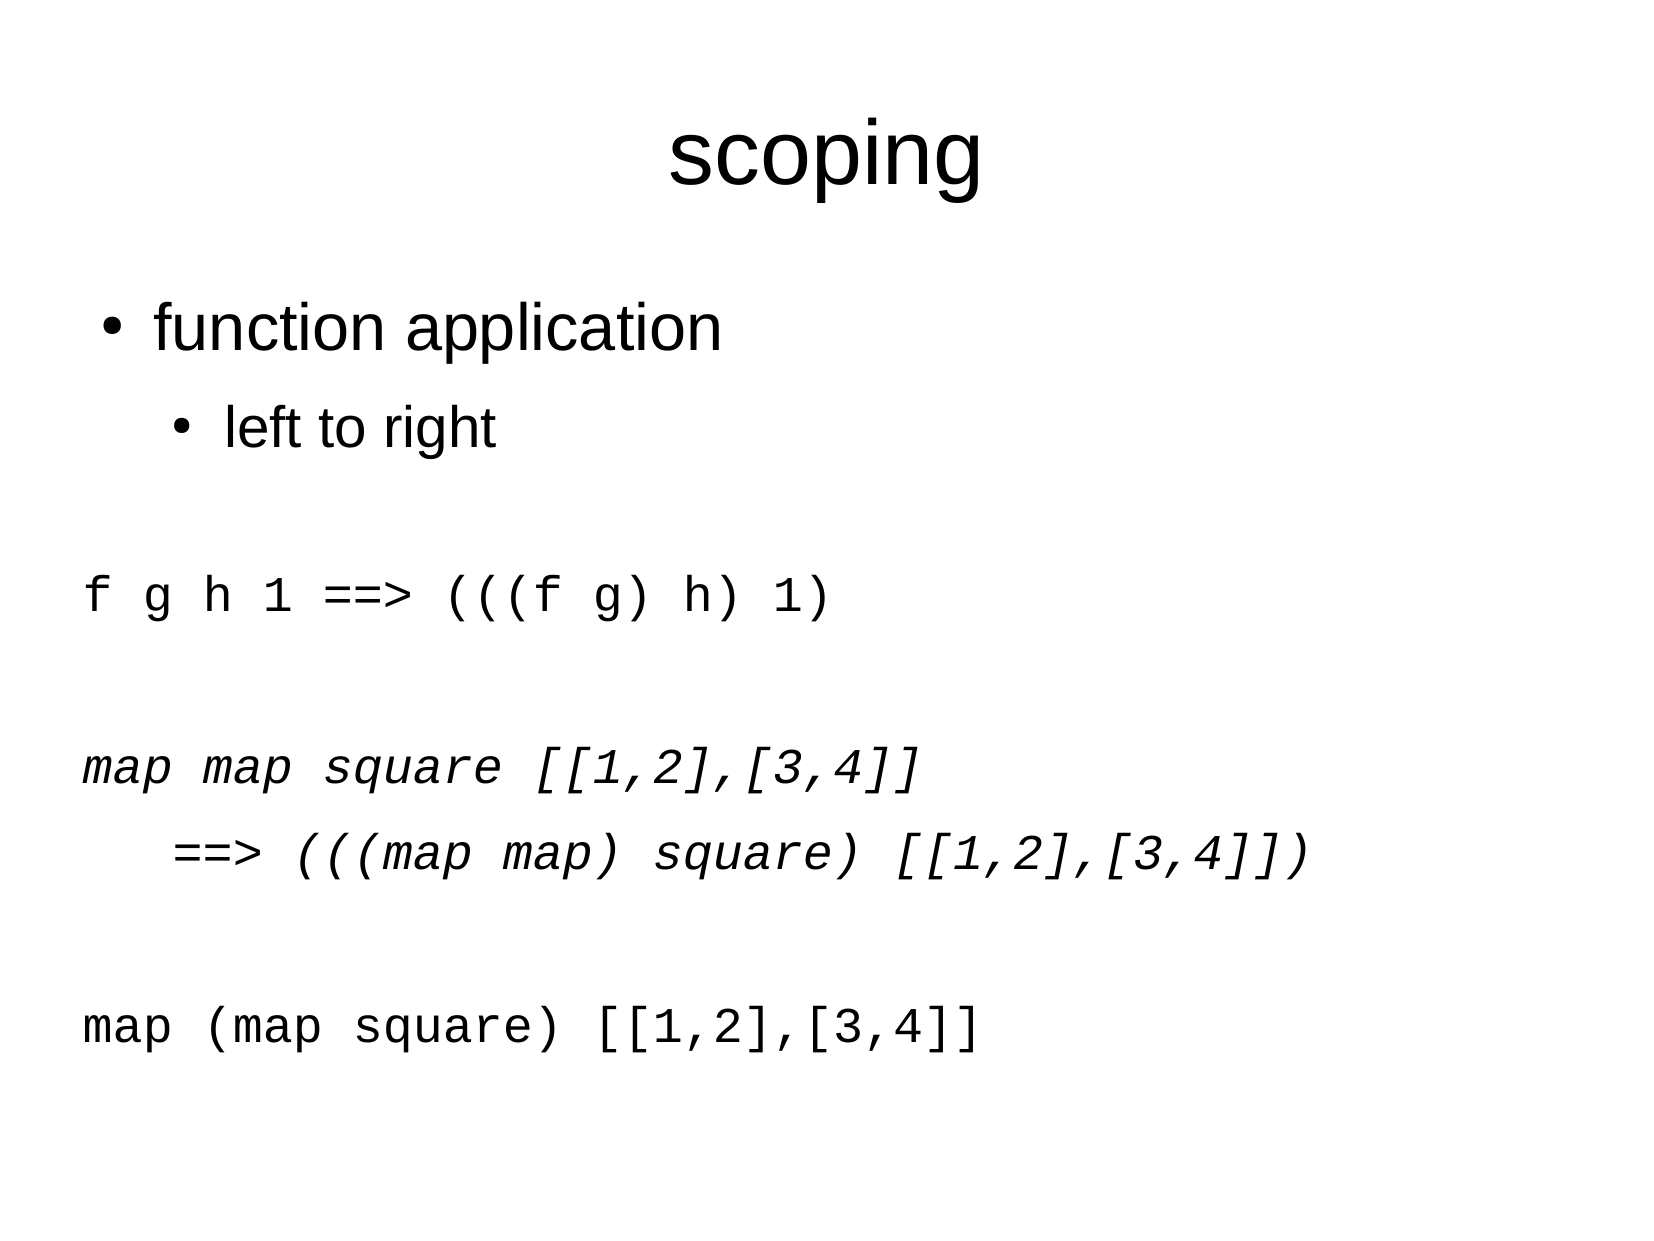

# scoping
function application
left to right
f g h 1 ==> (((f g) h) 1)
map map square [[1,2],[3,4]]
 ==> (((map map) square) [[1,2],[3,4]])
map (map square) [[1,2],[3,4]]